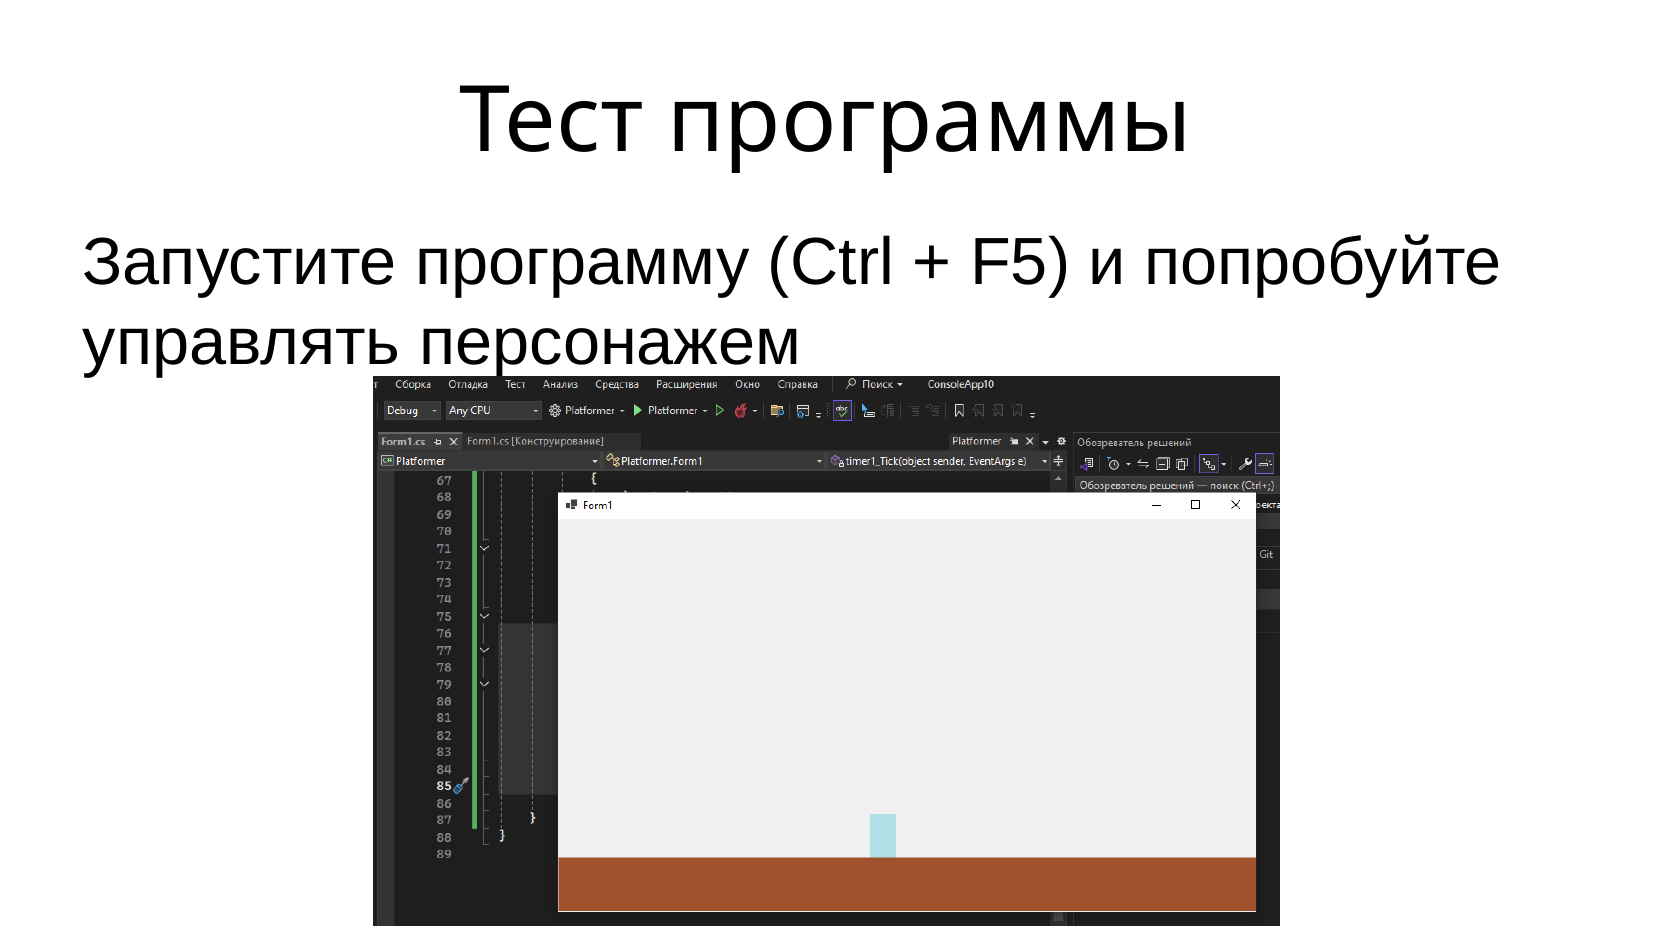

# Тест программы
Запустите программу (Ctrl + F5) и попробуйте управлять персонажем